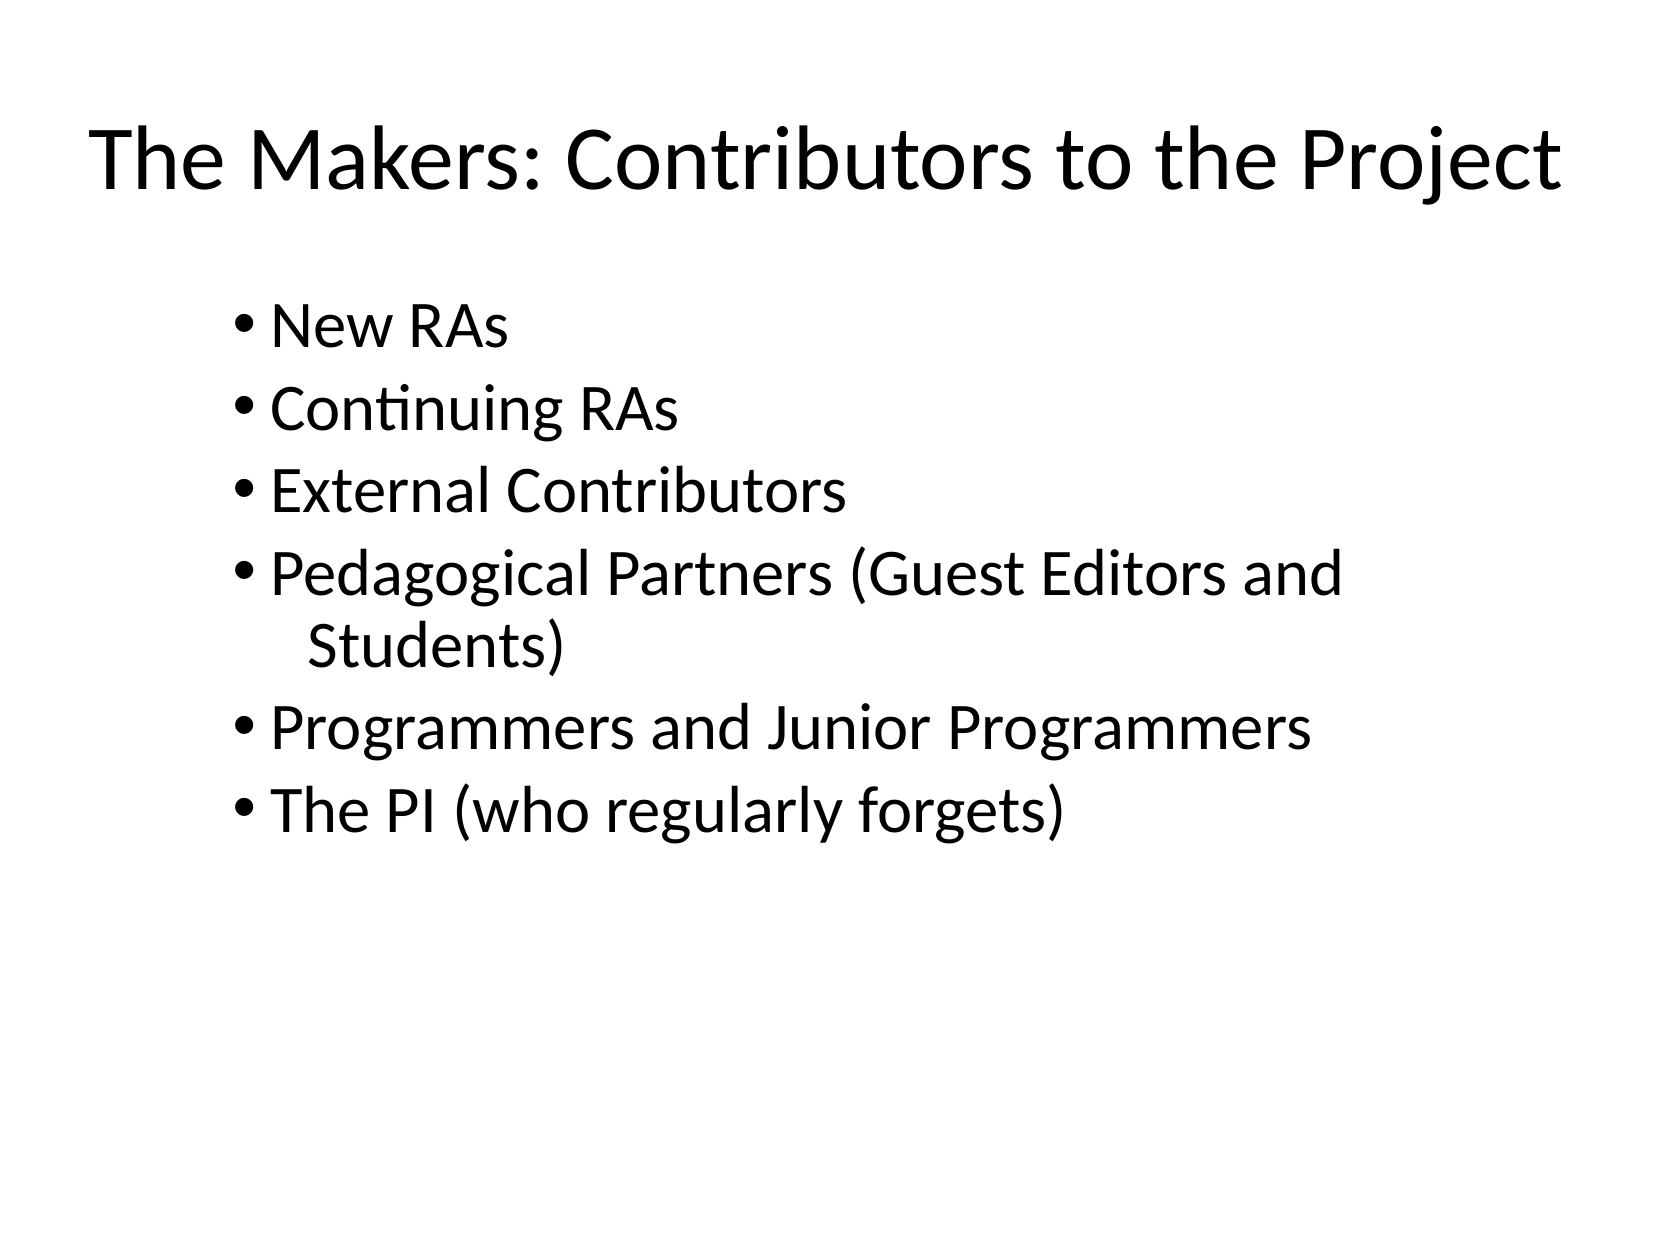

# The Makers: Contributors to the Project
New RAs
Continuing RAs
External Contributors
Pedagogical Partners (Guest Editors and Students)
Programmers and Junior Programmers
The PI (who regularly forgets)